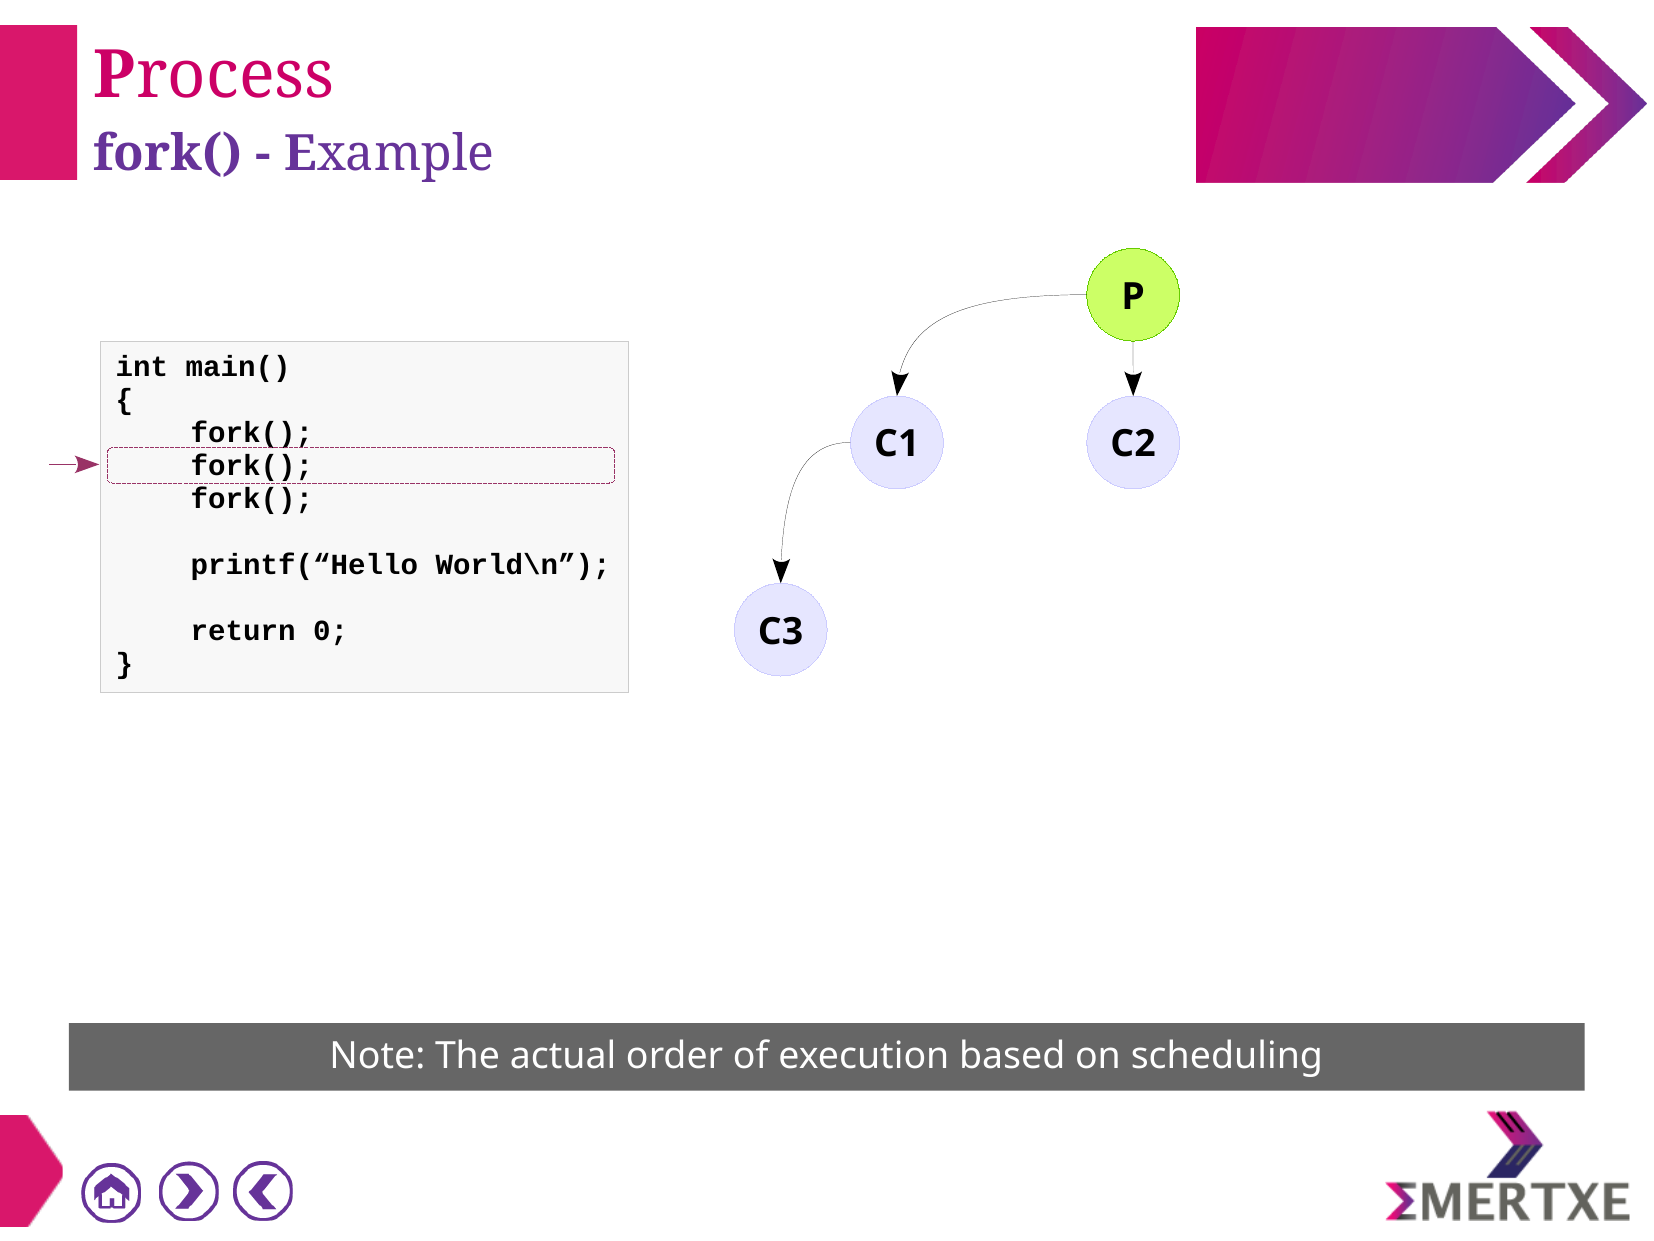

# Process fork() - Example
P
int main()
{
	fork();
	fork();
	fork();
	printf(“Hello World\n”);
	return 0;
}
C1
C2
C3
Note: The actual order of execution based on scheduling